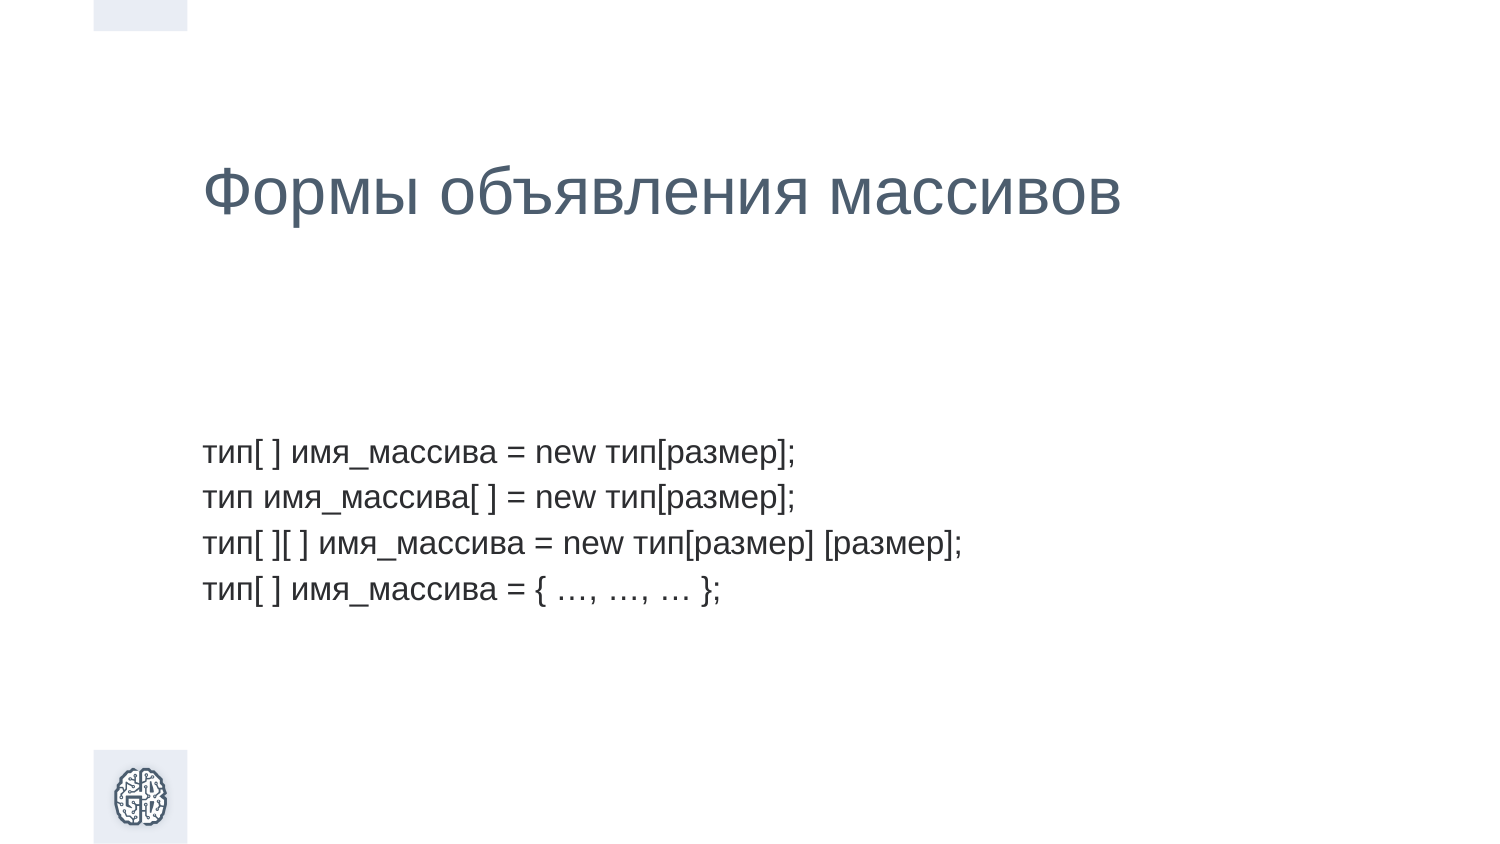

Формы объявления массивов
тип[ ] имя_массива = new тип[размер];
тип имя_массива[ ] = new тип[размер];
тип[ ][ ] имя_массива = new тип[размер] [размер];
тип[ ] имя_массива = { …, …, … };